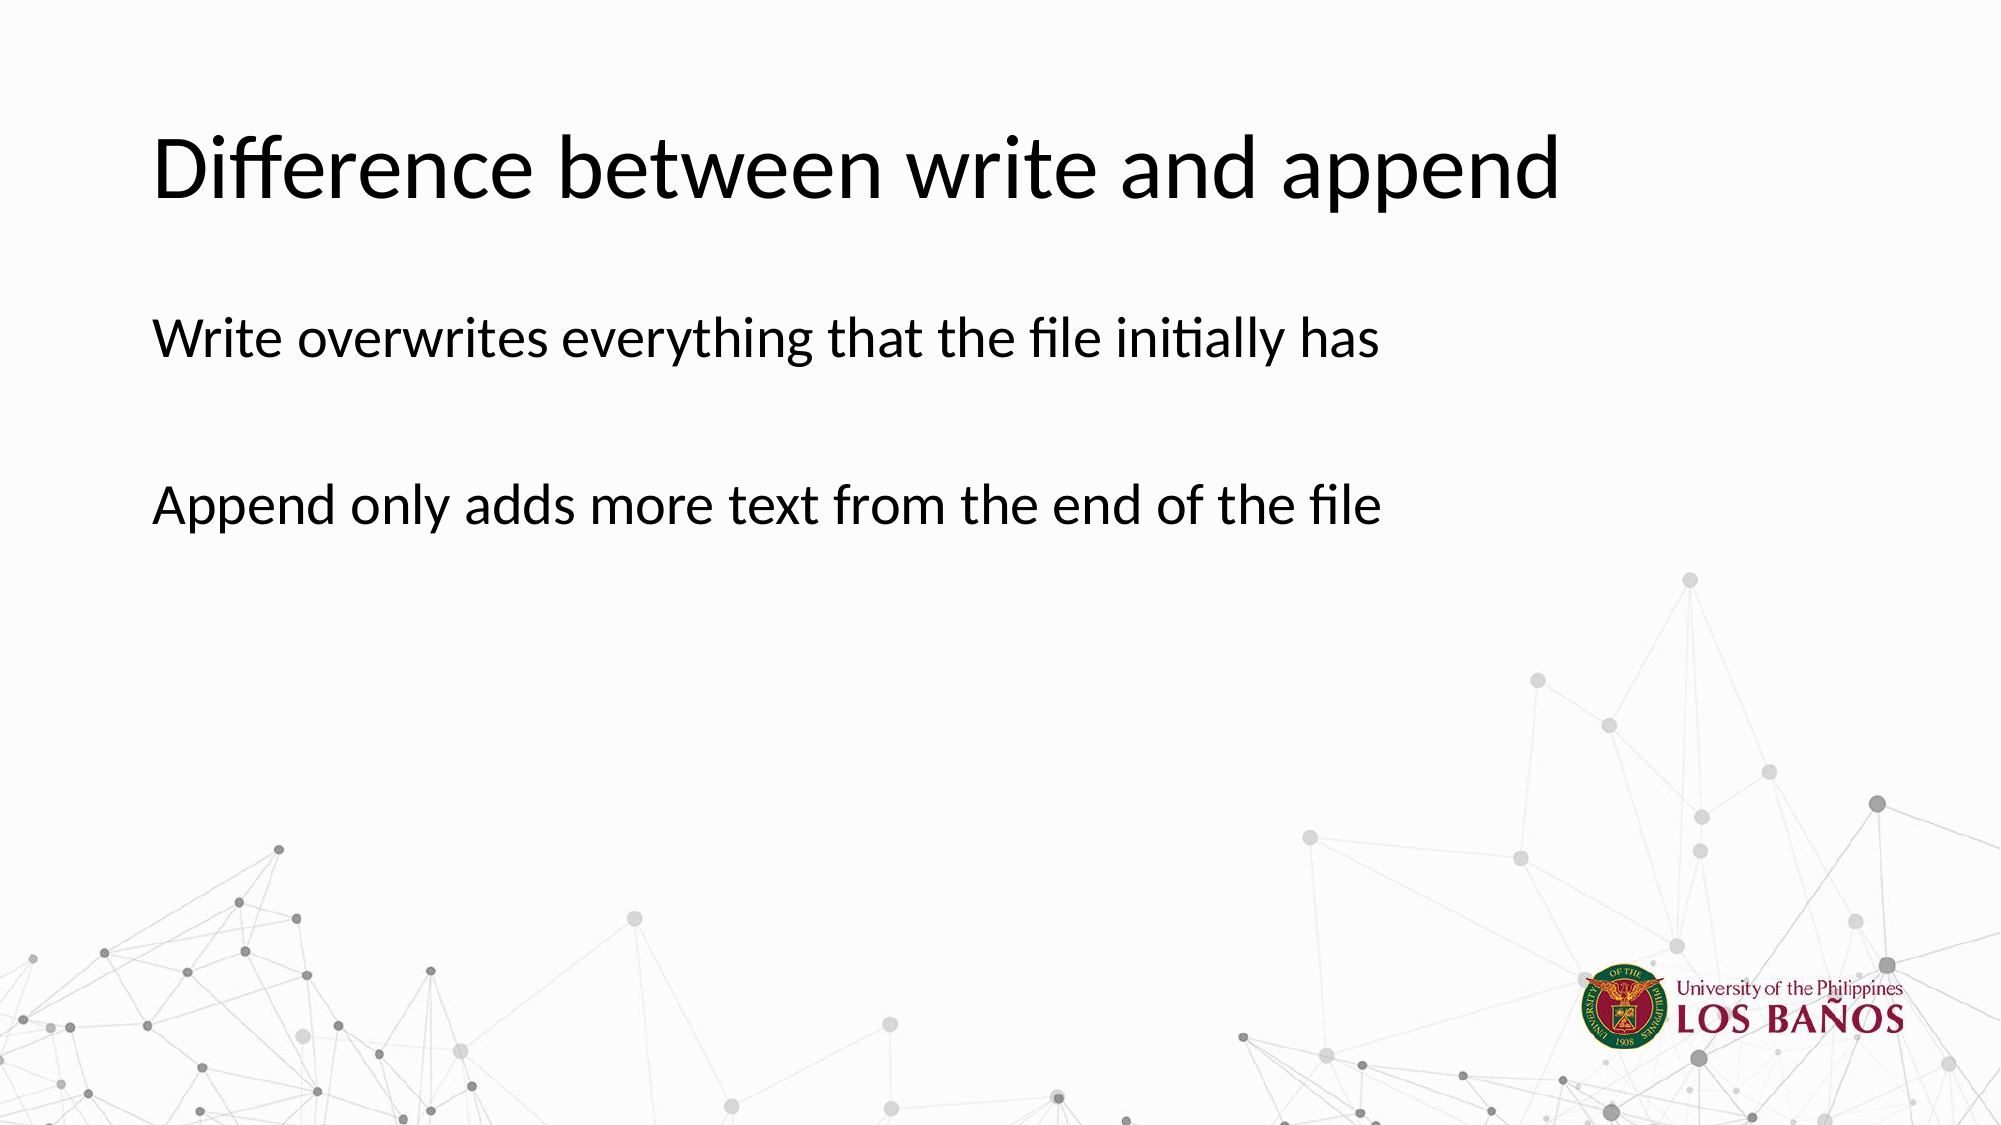

# Difference between write and append
Write overwrites everything that the file initially has
Append only adds more text from the end of the file